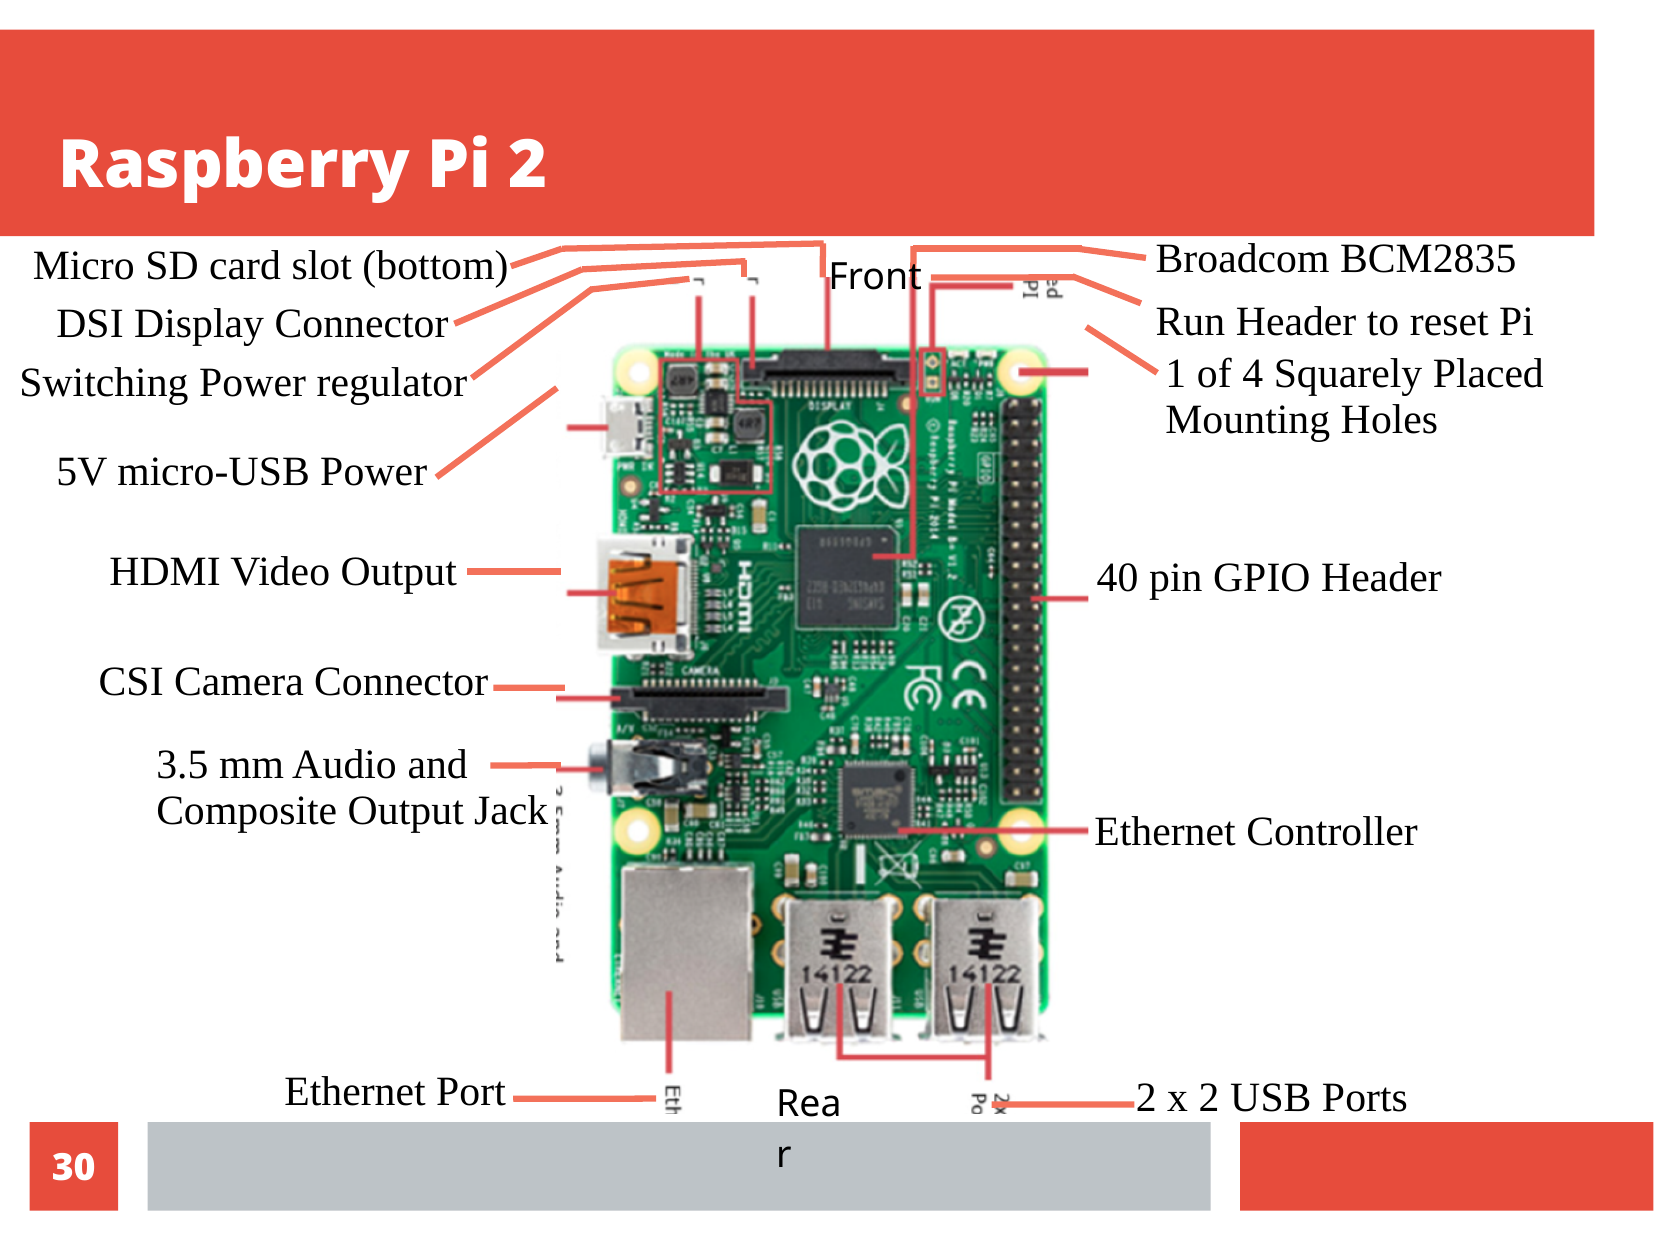

# Raspberry Pi 2
Broadcom BCM2835
Micro SD card slot (bottom)
Front
Run Header to reset Pi
DSI Display Connector
1 of 4 Squarely Placed
Mounting Holes
Switching Power regulator
5V micro-USB Power
HDMI Video Output
40 pin GPIO Header
CSI Camera Connector
3.5 mm Audio and Composite Output Jack
Ethernet Controller
Ethernet Port
2 x 2 USB Ports
Rear
30